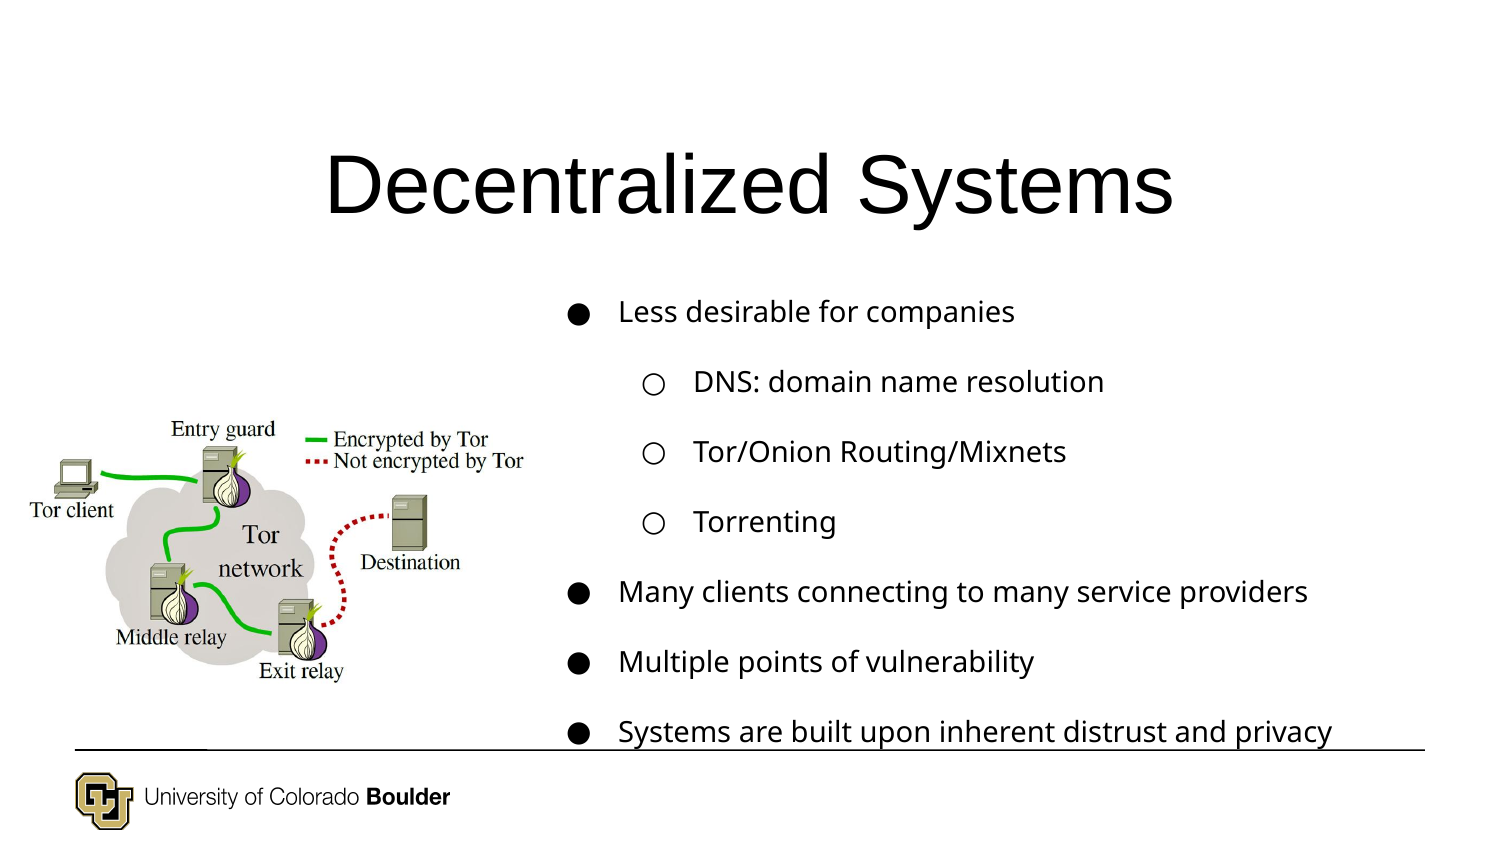

# Decentralized Systems
Less desirable for companies
DNS: domain name resolution
Tor/Onion Routing/Mixnets
Torrenting
Many clients connecting to many service providers
Multiple points of vulnerability
Systems are built upon inherent distrust and privacy